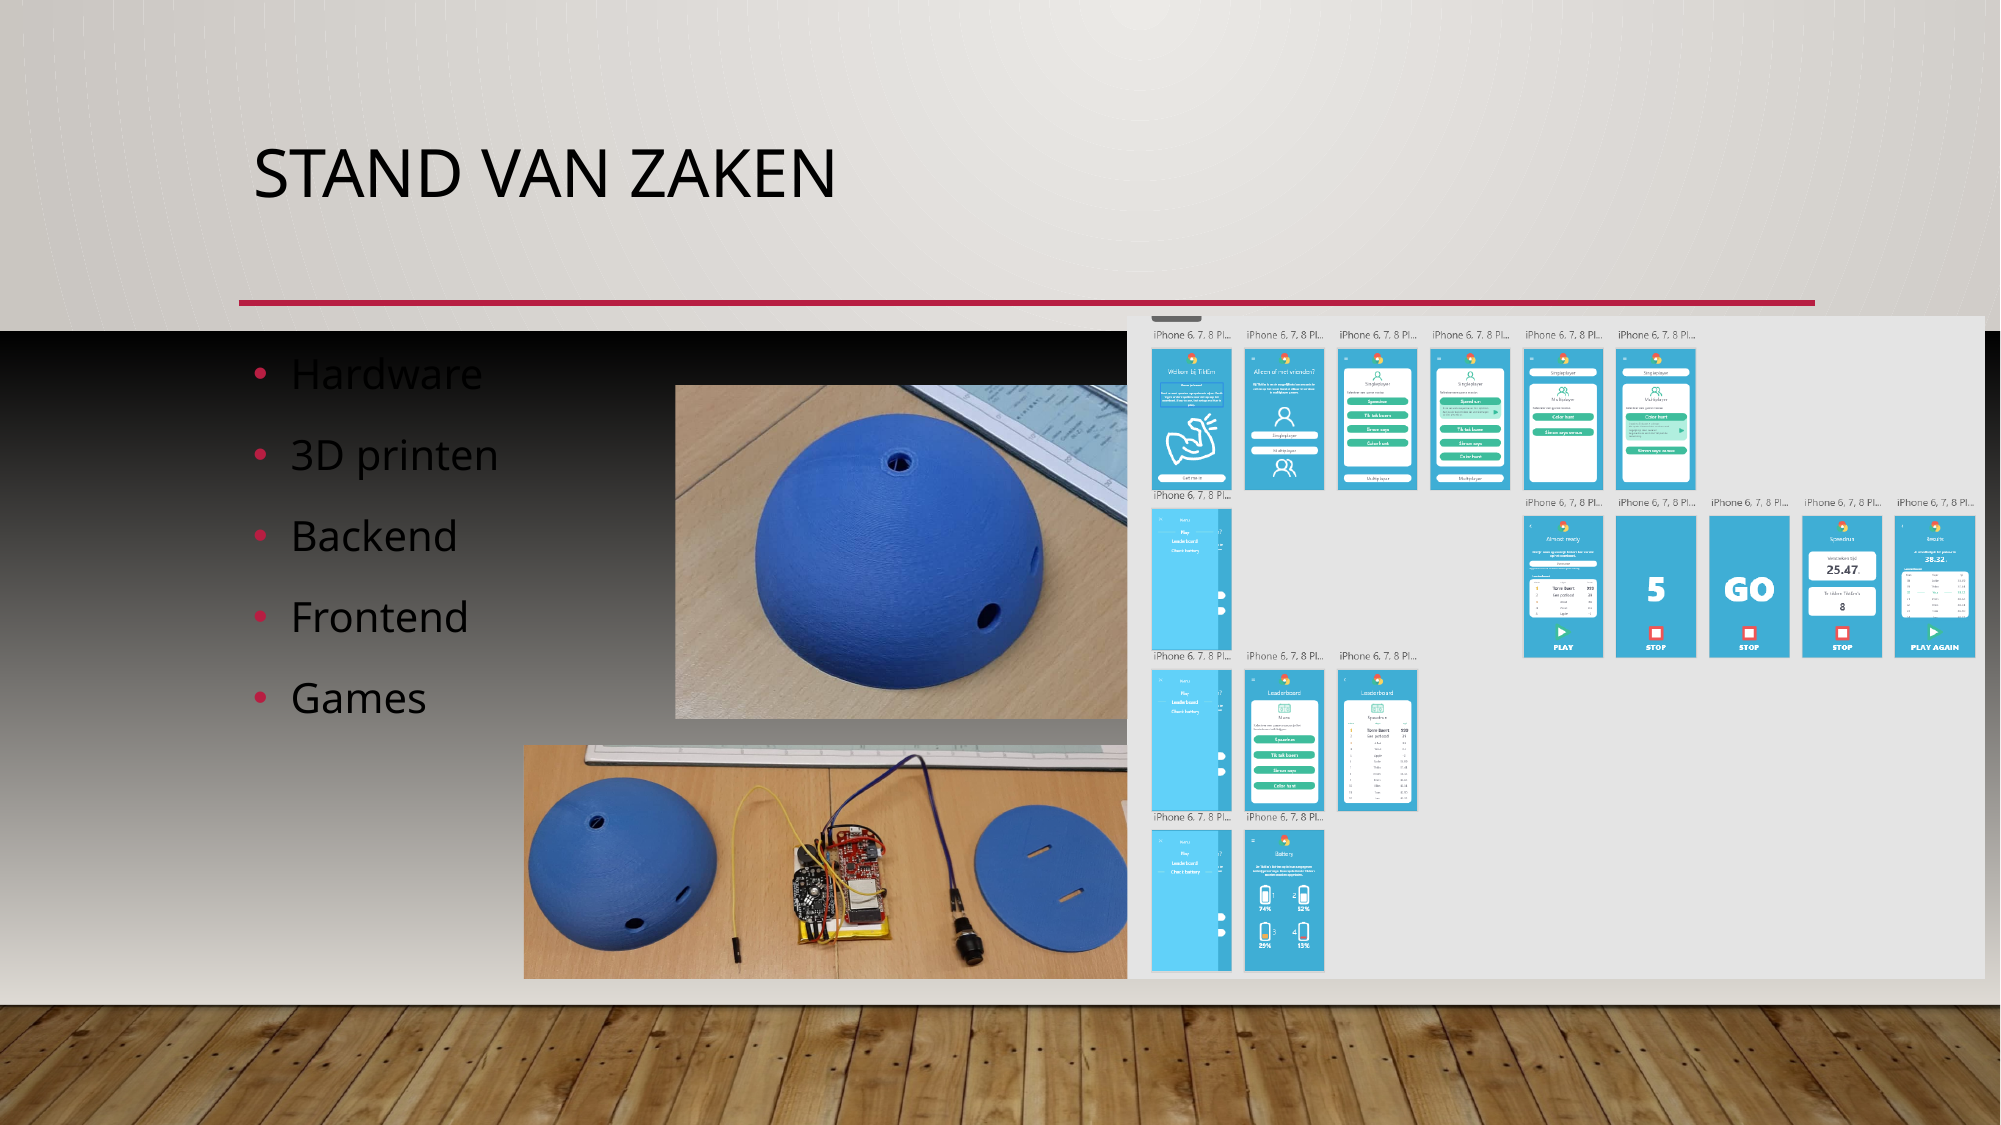

# Stand van zaken
Hardware
3D printen
Backend
Frontend
Games